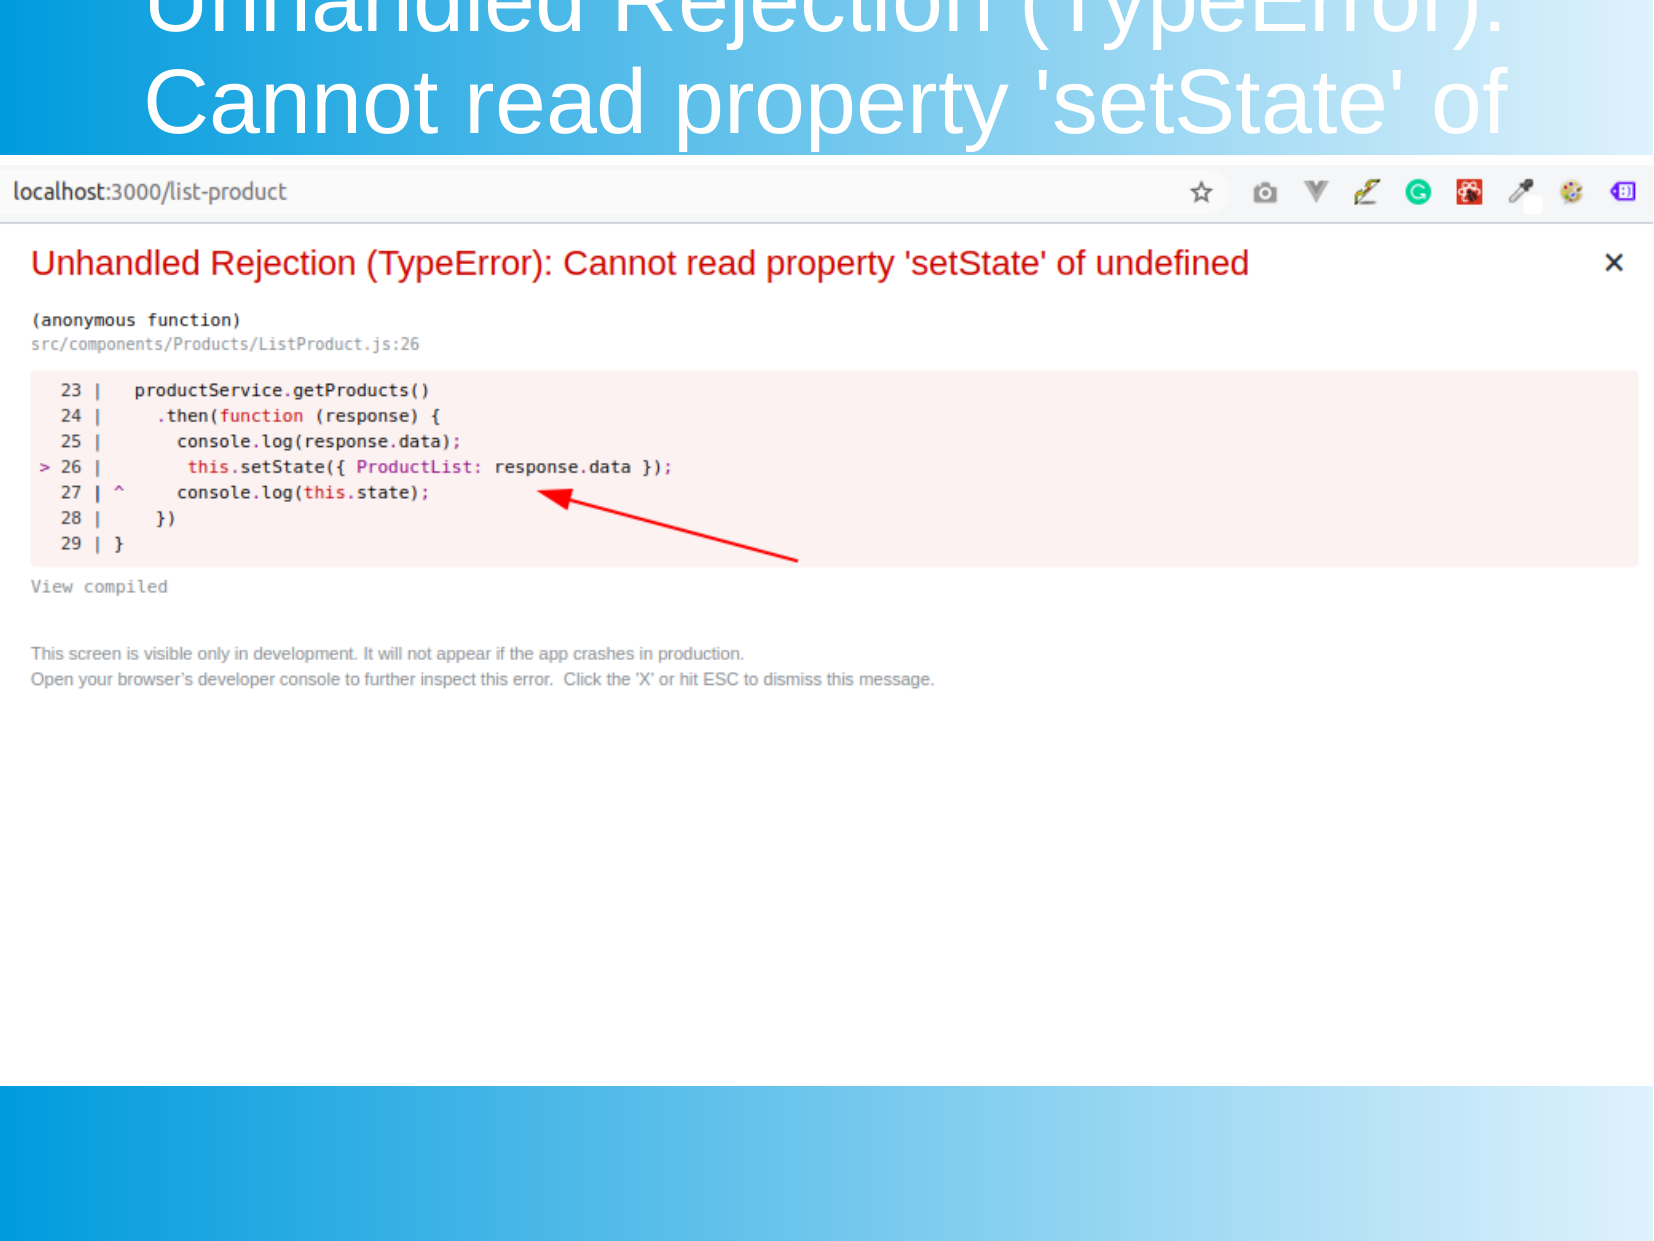

# Unhandled Rejection (TypeError): Cannot read property 'setState' of undefined